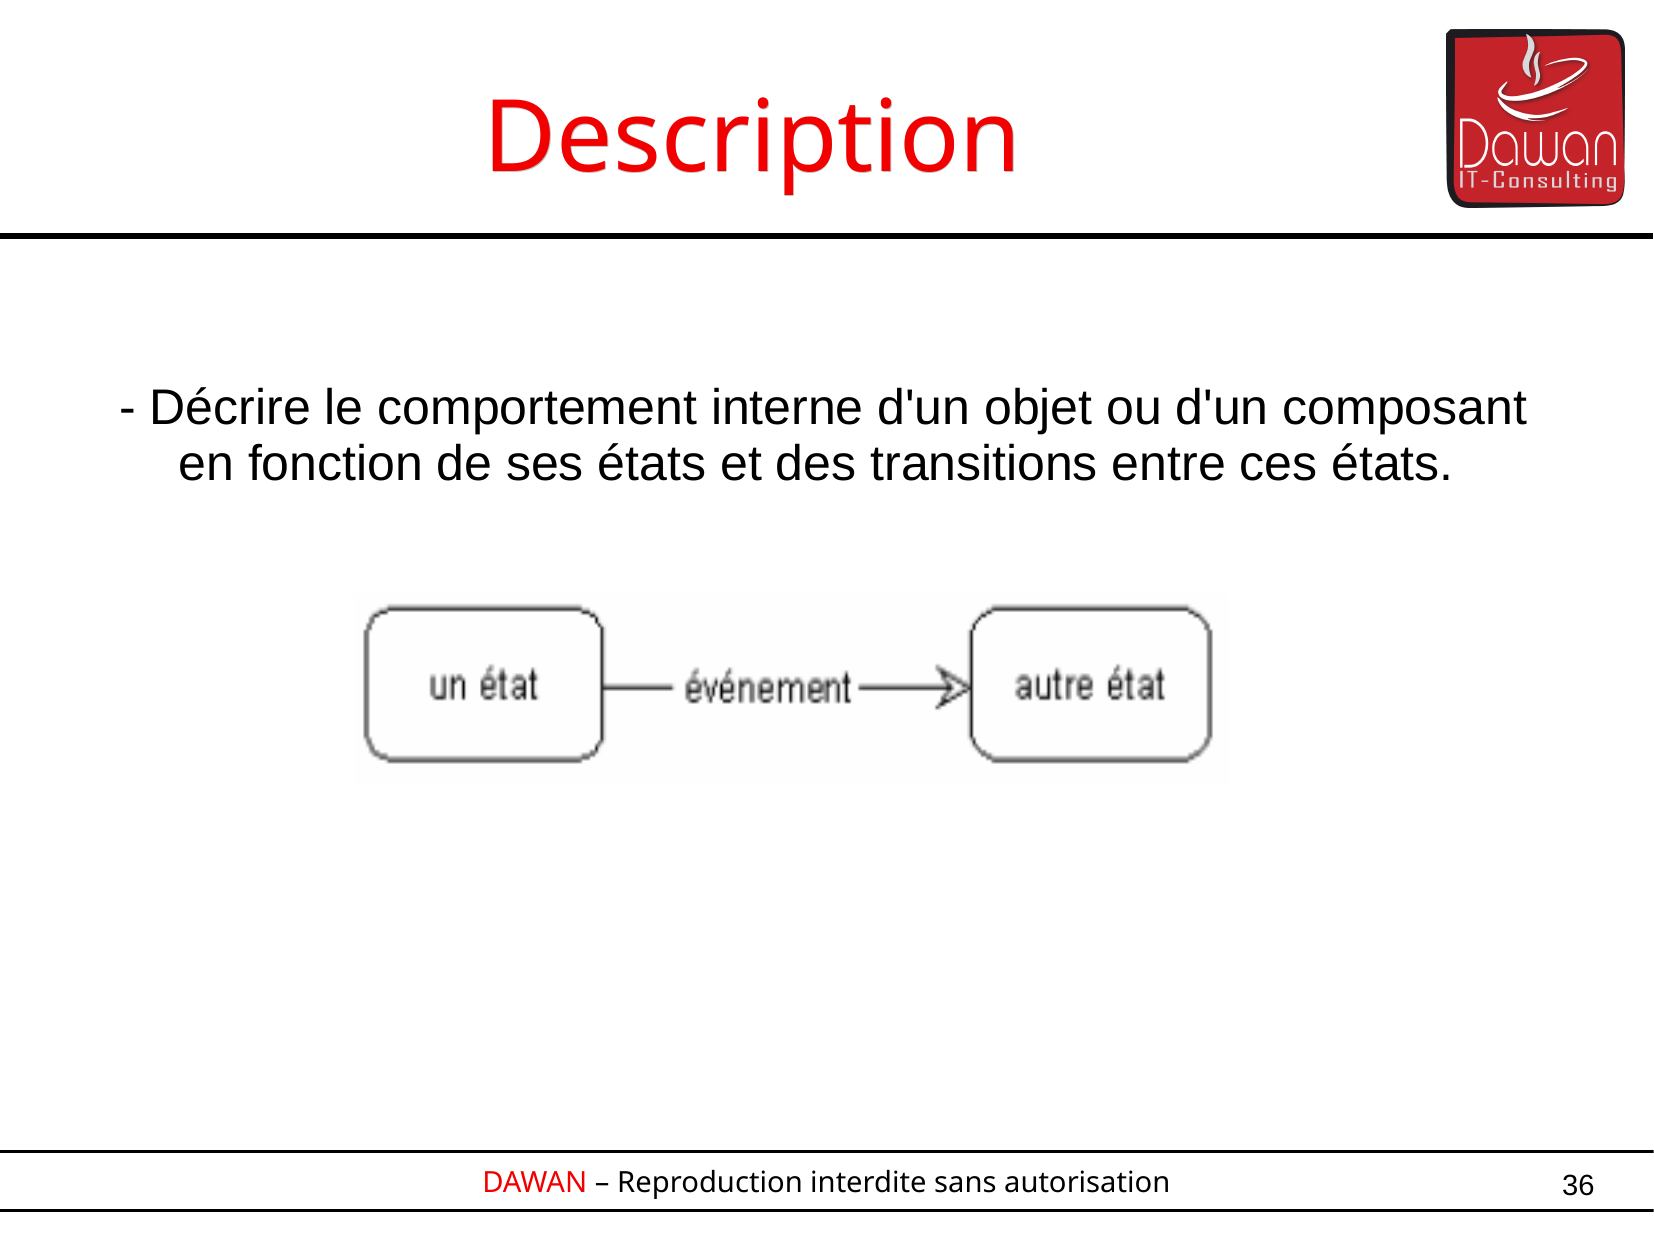

# Description
- Décrire le comportement interne d'un objet ou d'un composant en fonction de ses états et des transitions entre ces états.
36